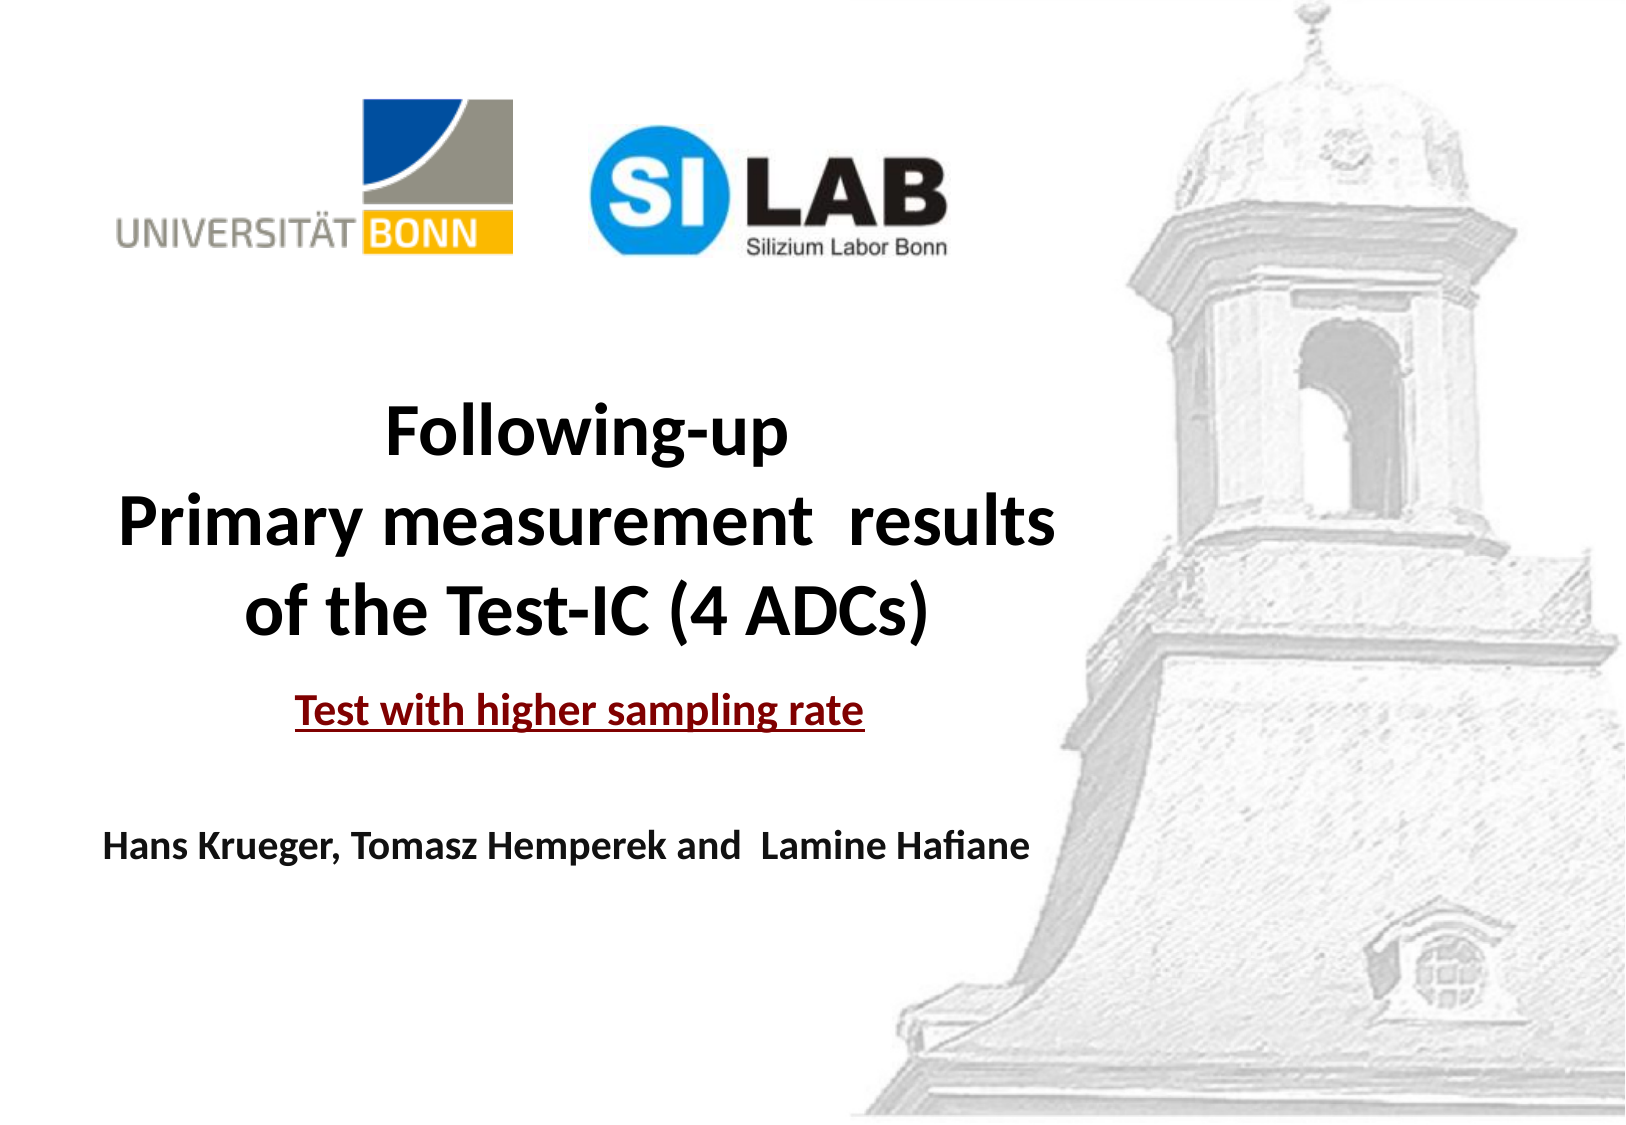

# Following-up Primary measurement results of the Test-IC (4 ADCs) Test with higher sampling rate
Hans Krueger, Tomasz Hemperek and Lamine Hafiane